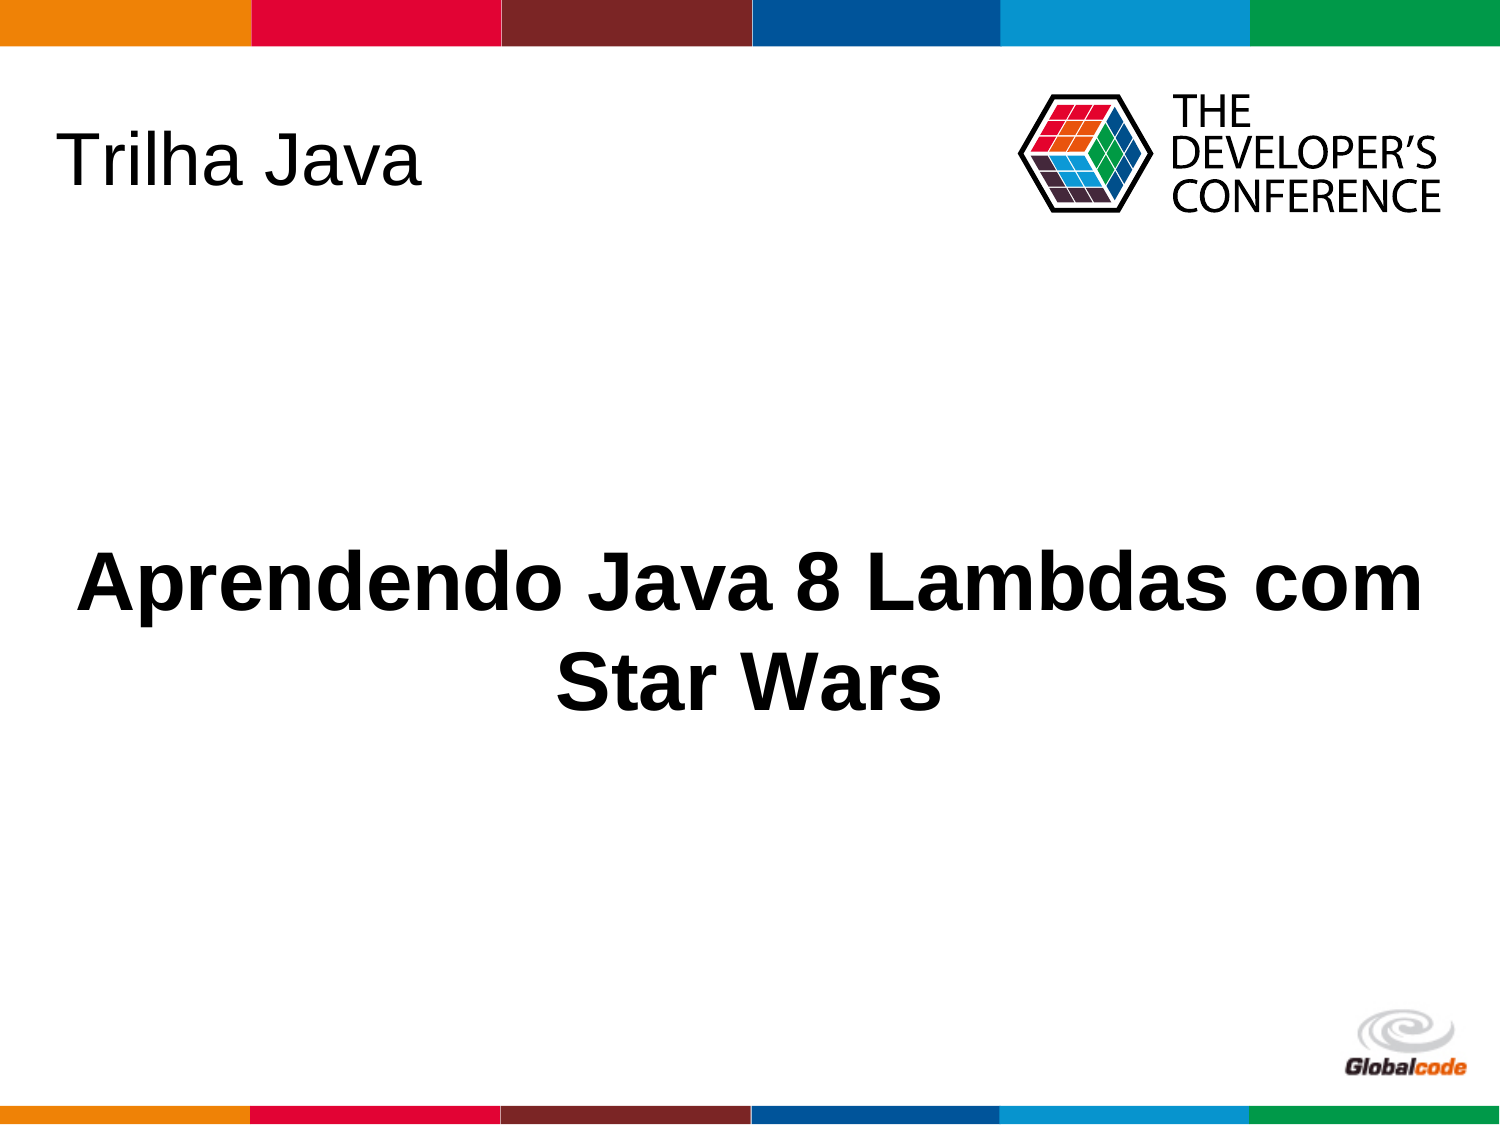

# Trilha Java
Aprendendo Java 8 Lambdas com Star Wars